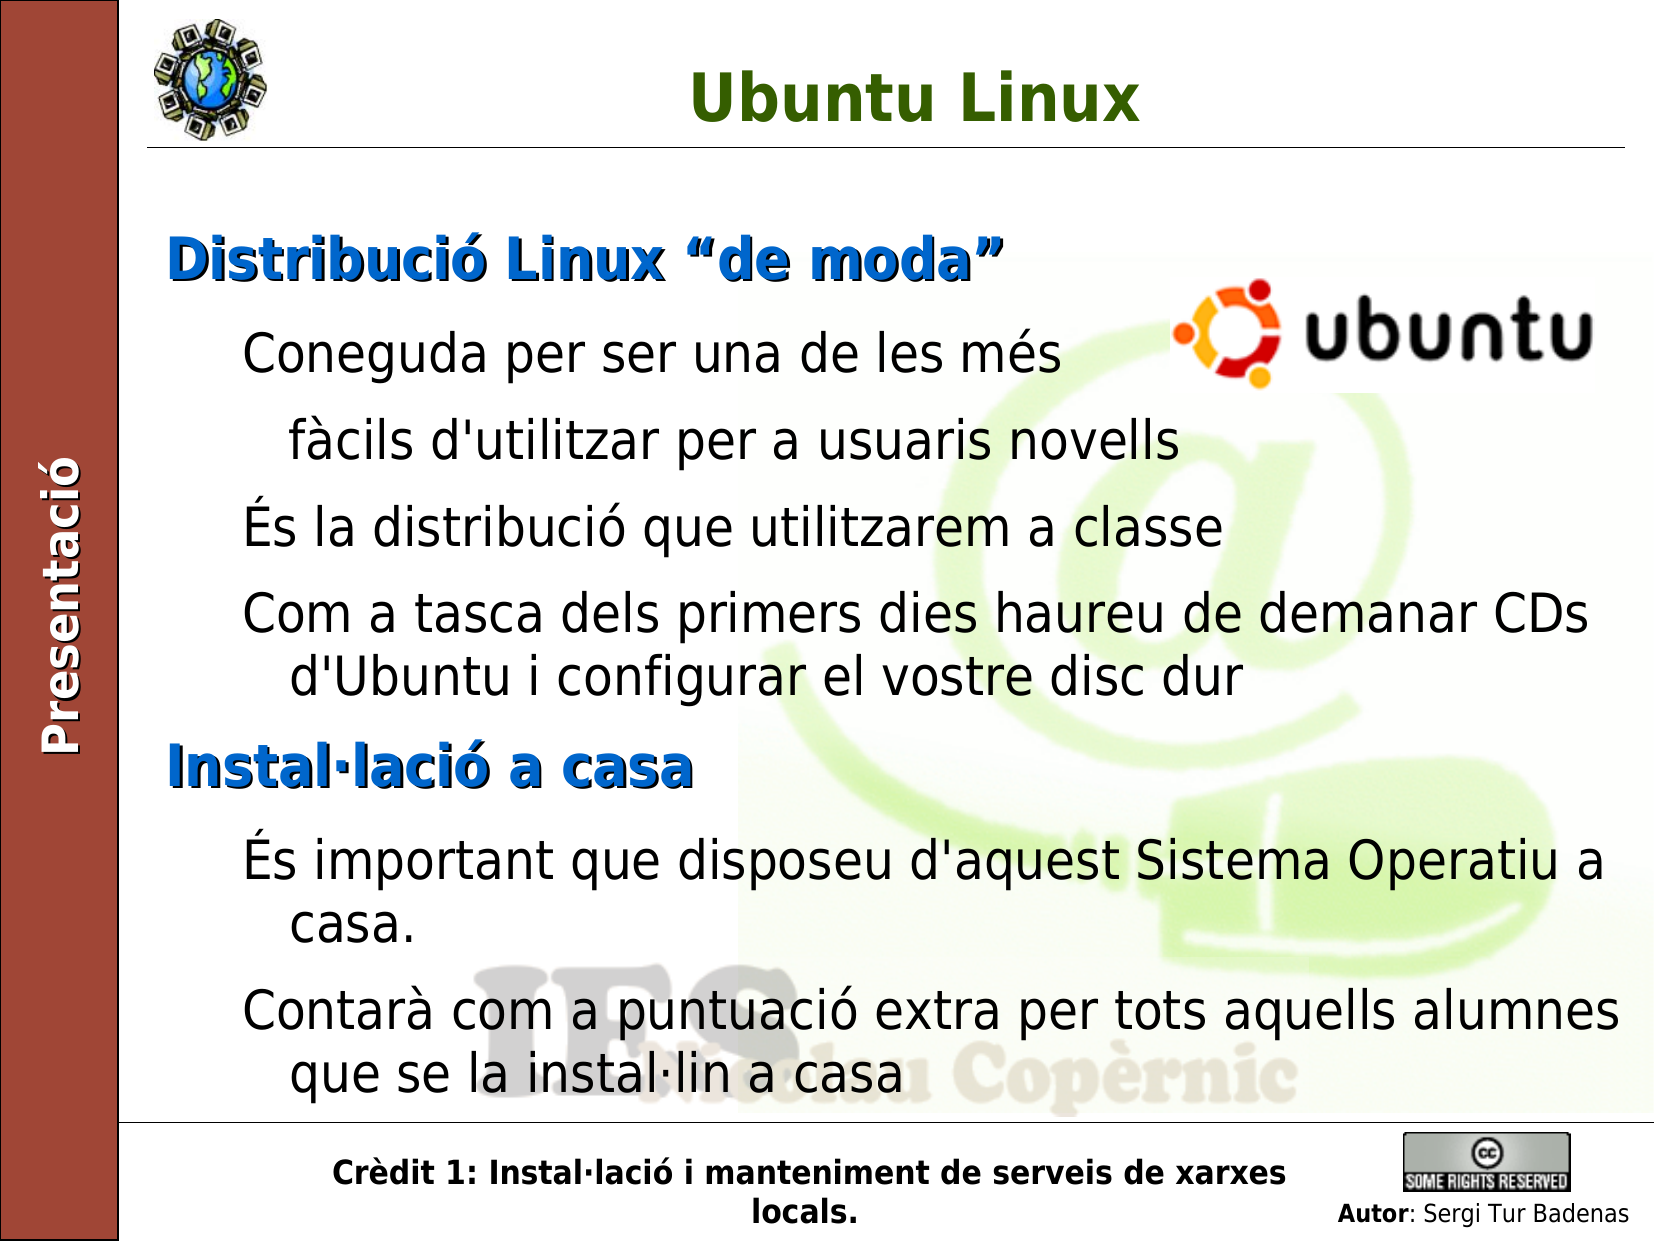

# Ubuntu Linux
Distribució Linux “de moda”
Coneguda per ser una de les més
 fàcils d'utilitzar per a usuaris novells
És la distribució que utilitzarem a classe
Com a tasca dels primers dies haureu de demanar CDs d'Ubuntu i configurar el vostre disc dur
Instal·lació a casa
És important que disposeu d'aquest Sistema Operatiu a casa.
Contarà com a puntuació extra per tots aquells alumnes que se la instal·lin a casa